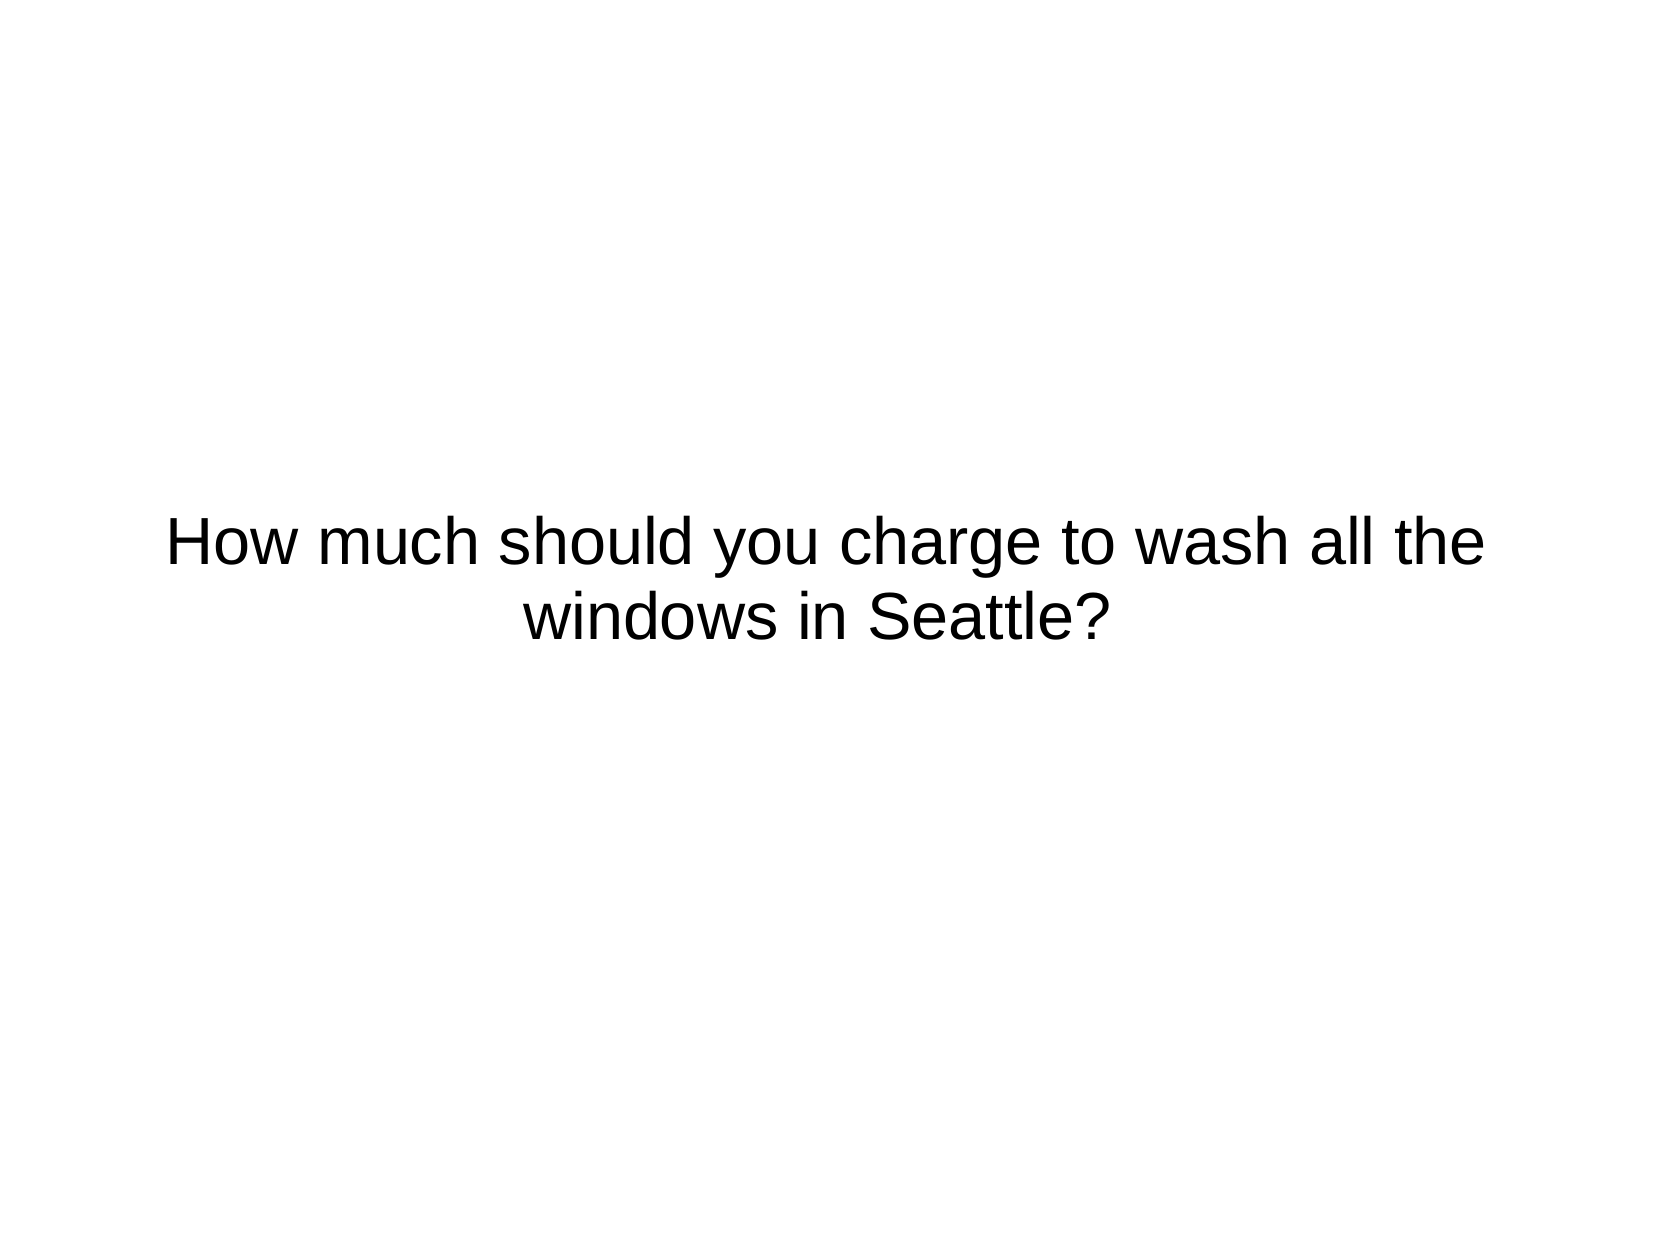

# How much should you charge to wash all the windows in Seattle?